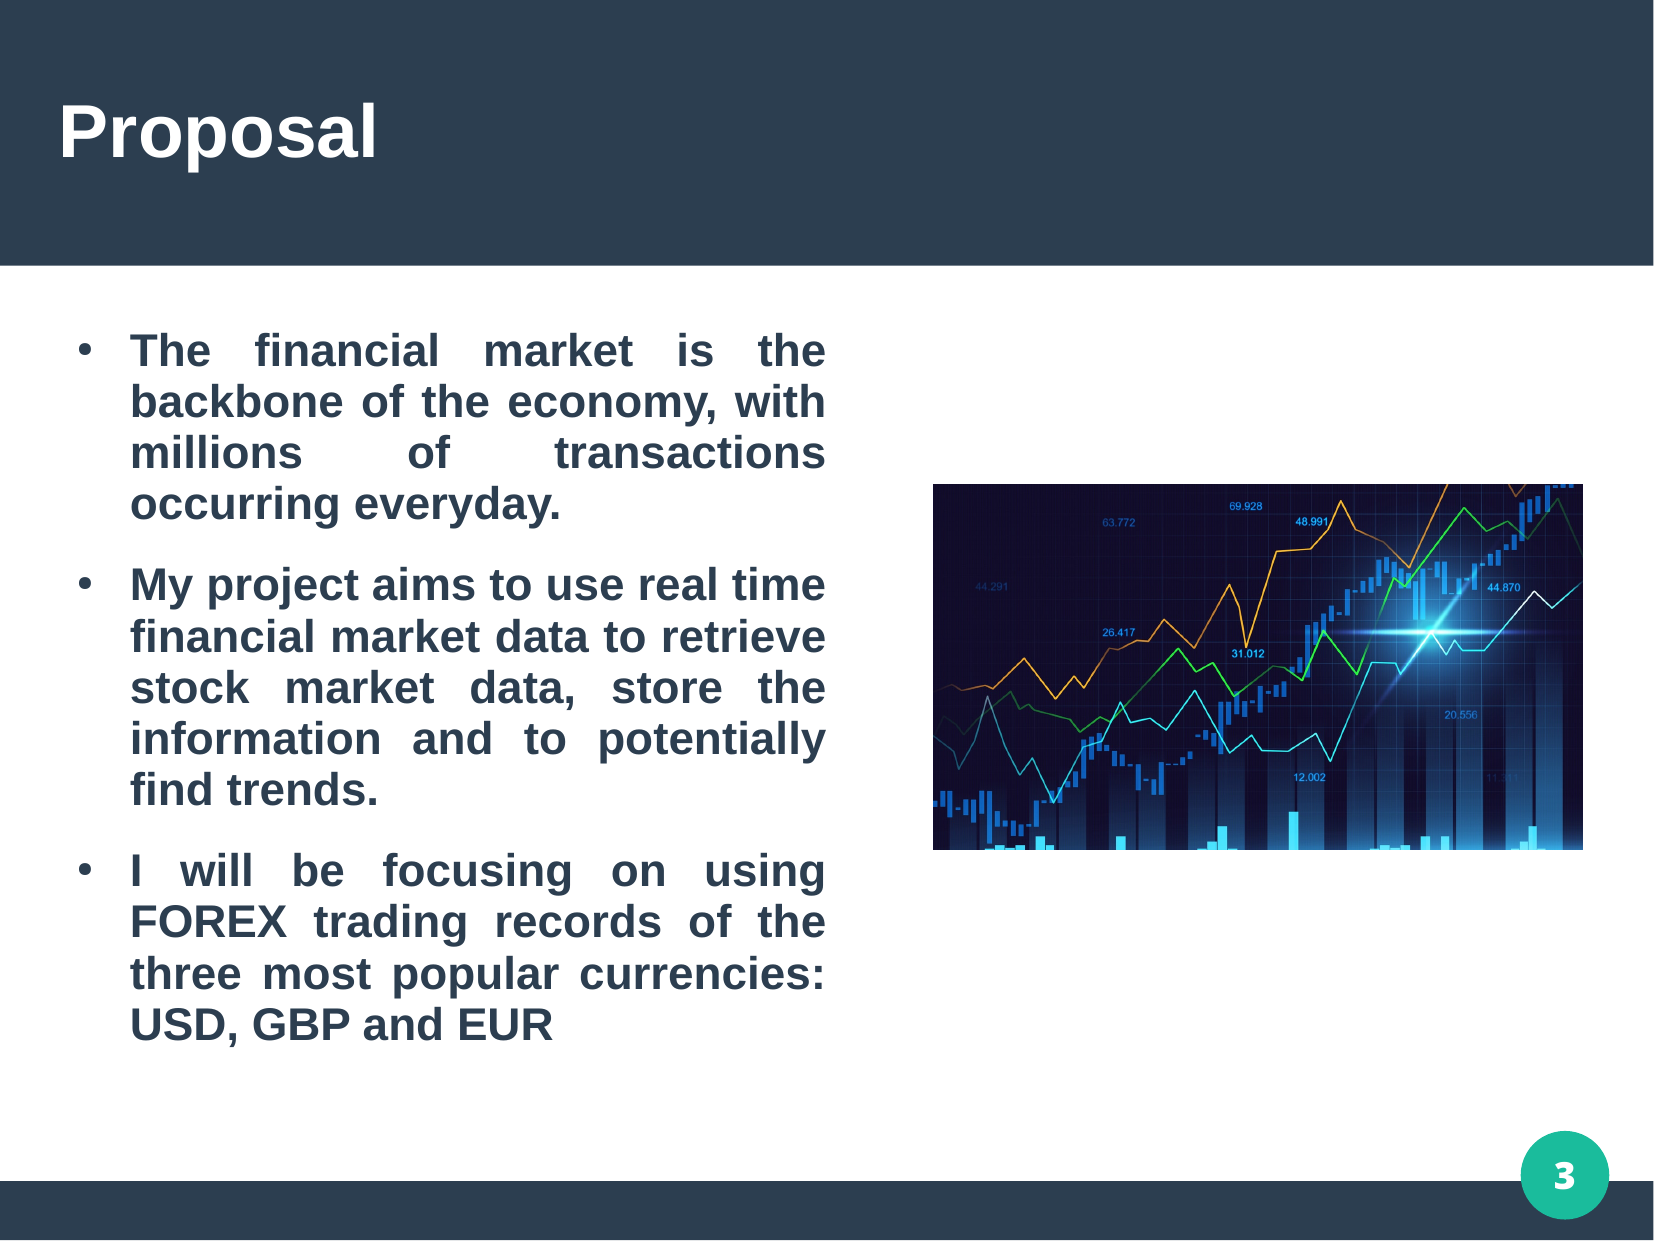

# Proposal
The financial market is the backbone of the economy, with millions of transactions occurring everyday.
My project aims to use real time financial market data to retrieve stock market data, store the information and to potentially find trends.
I will be focusing on using FOREX trading records of the three most popular currencies: USD, GBP and EUR
3